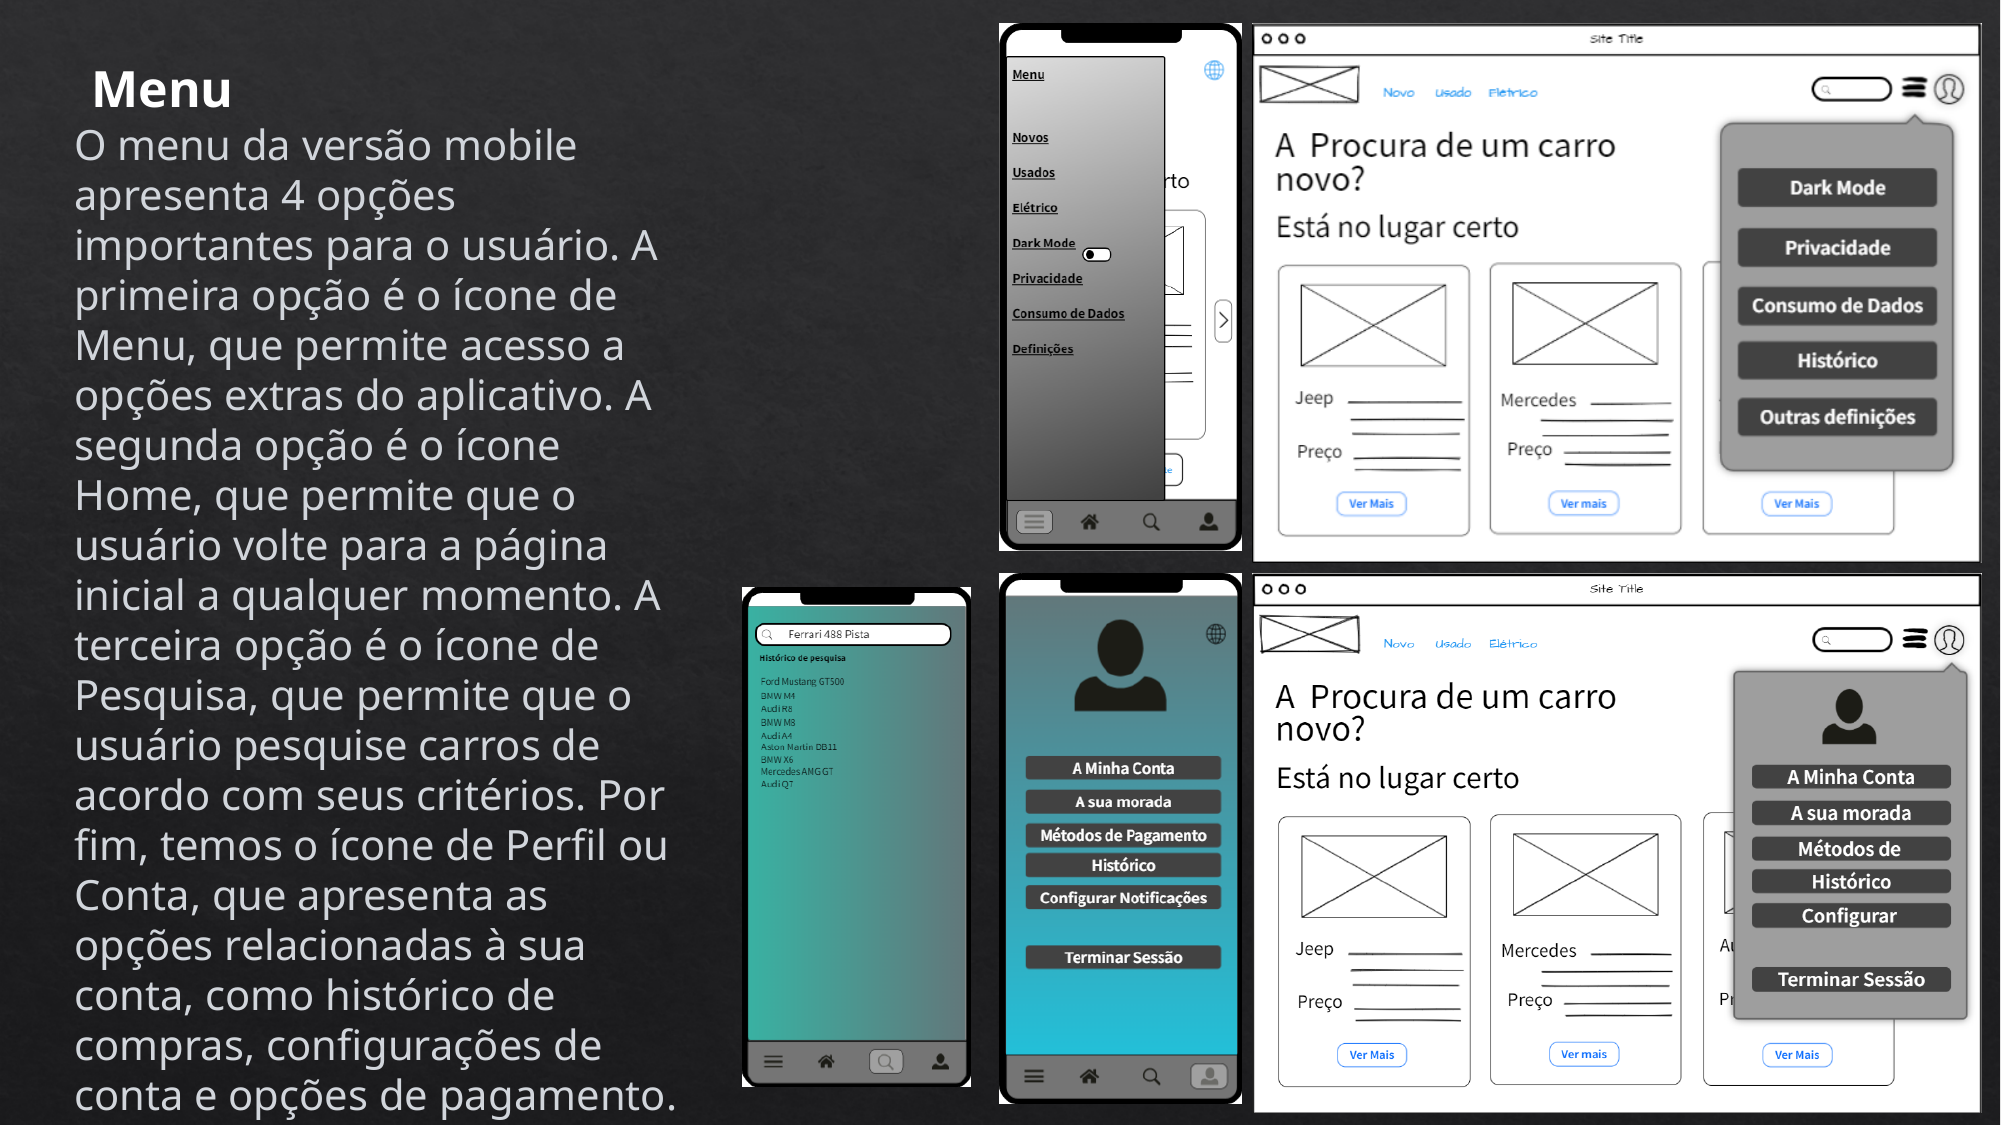

Menu
O menu da versão mobile apresenta 4 opções importantes para o usuário. A primeira opção é o ícone de Menu, que permite acesso a opções extras do aplicativo. A segunda opção é o ícone Home, que permite que o usuário volte para a página inicial a qualquer momento. A terceira opção é o ícone de Pesquisa, que permite que o usuário pesquise carros de acordo com seus critérios. Por fim, temos o ícone de Perfil ou Conta, que apresenta as opções relacionadas à sua conta, como histórico de compras, configurações de conta e opções de pagamento. Essas opções são ilustradas na figura do aplicativo.
E que na versão web apenas está no “modo” MenuBar.